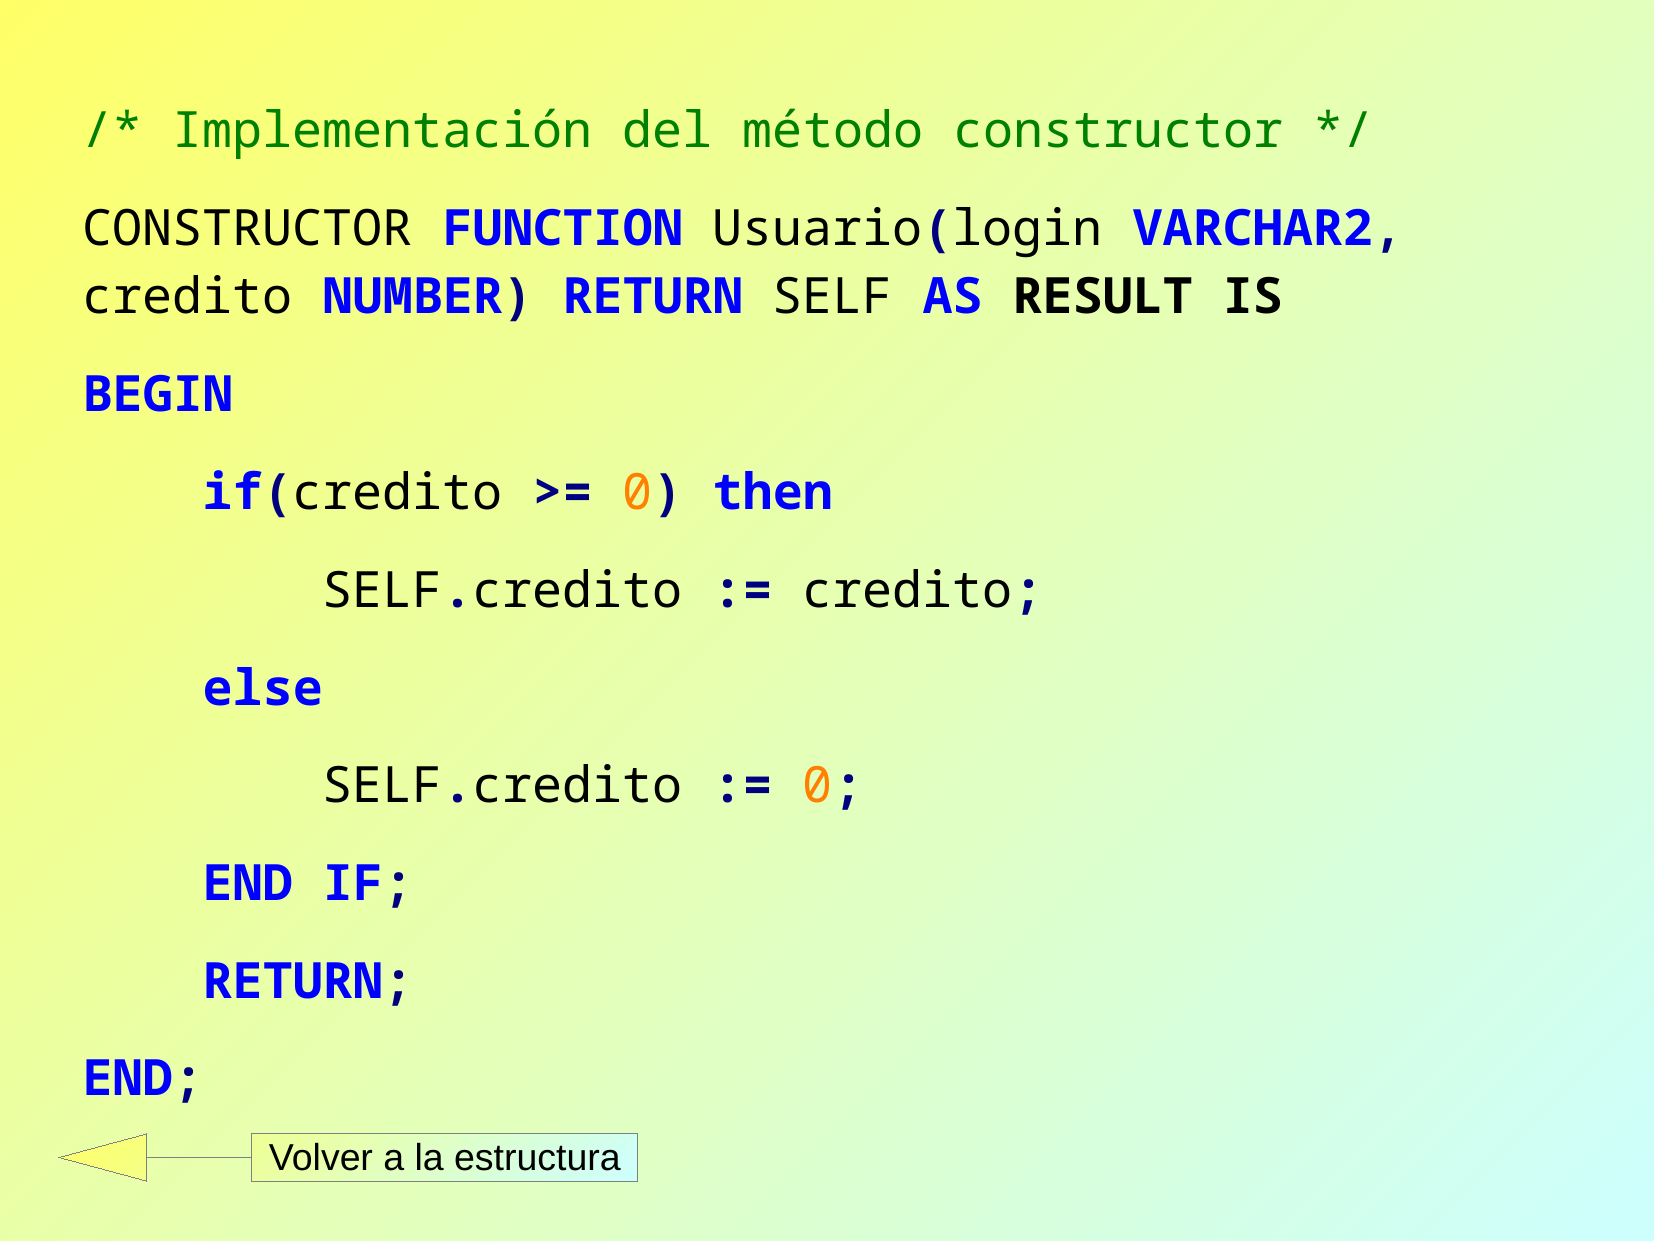

# /* Implementación del método constructor */
CONSTRUCTOR FUNCTION Usuario(login VARCHAR2, credito NUMBER) RETURN SELF AS RESULT IS
BEGIN
 if(credito >= 0) then
 SELF.credito := credito;
 else
 SELF.credito := 0;
 END IF;
 RETURN;
END;
Volver a la estructura